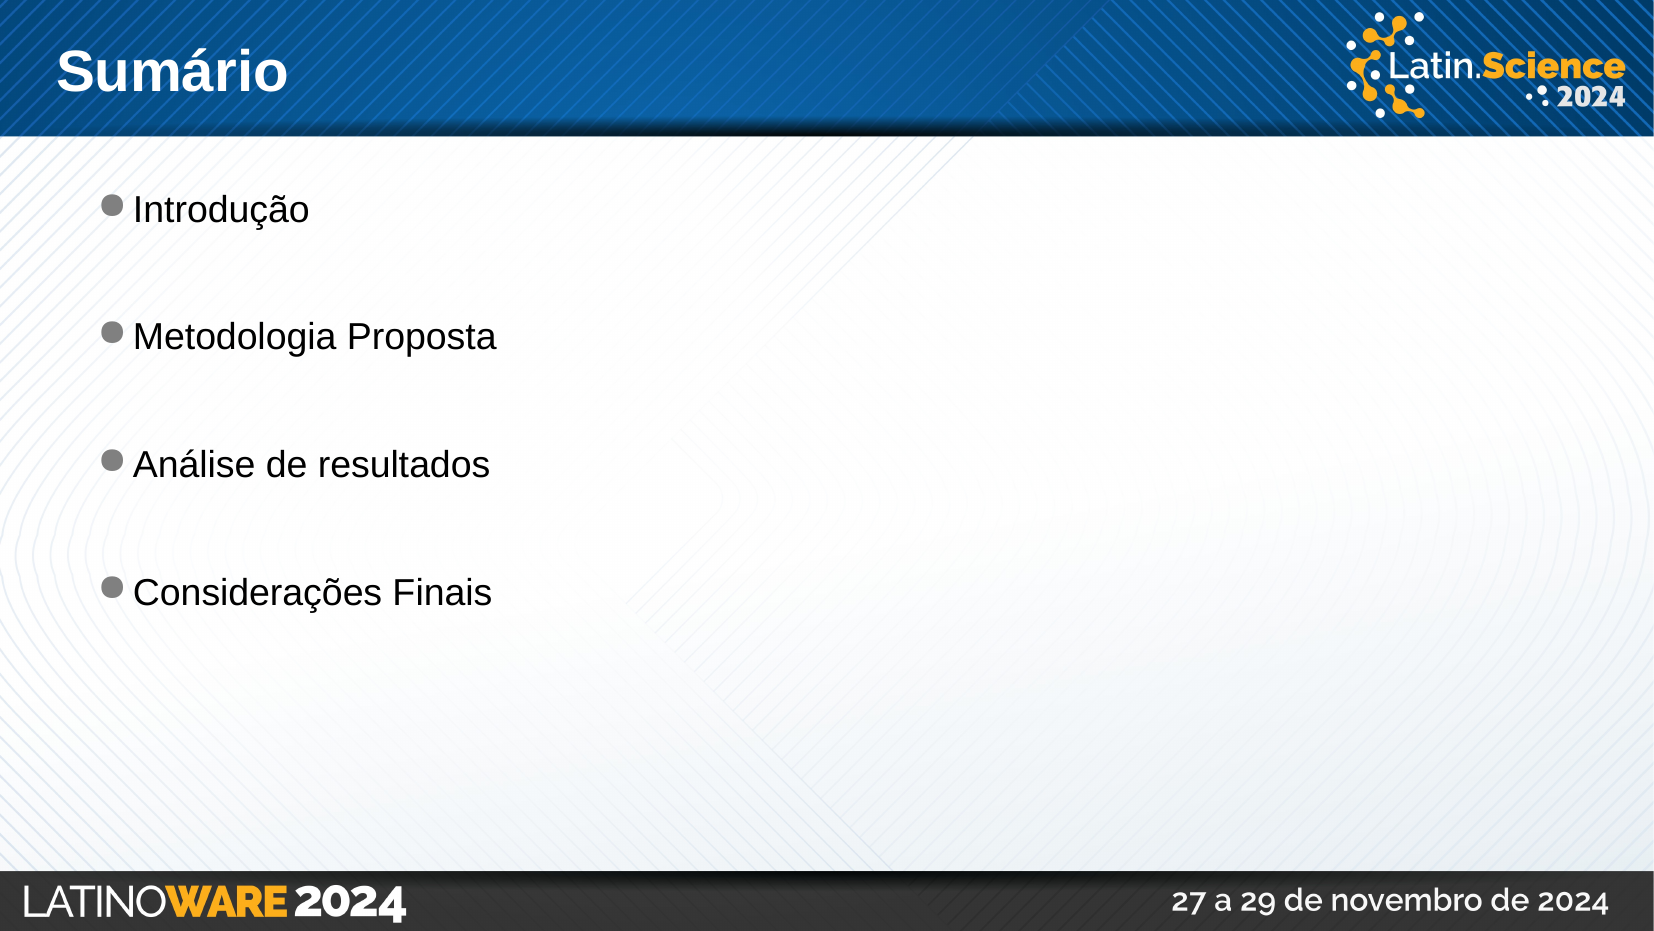

Sumário​
Introdução​
Metodologia Proposta​
Análise de resultados​
Considerações Finais